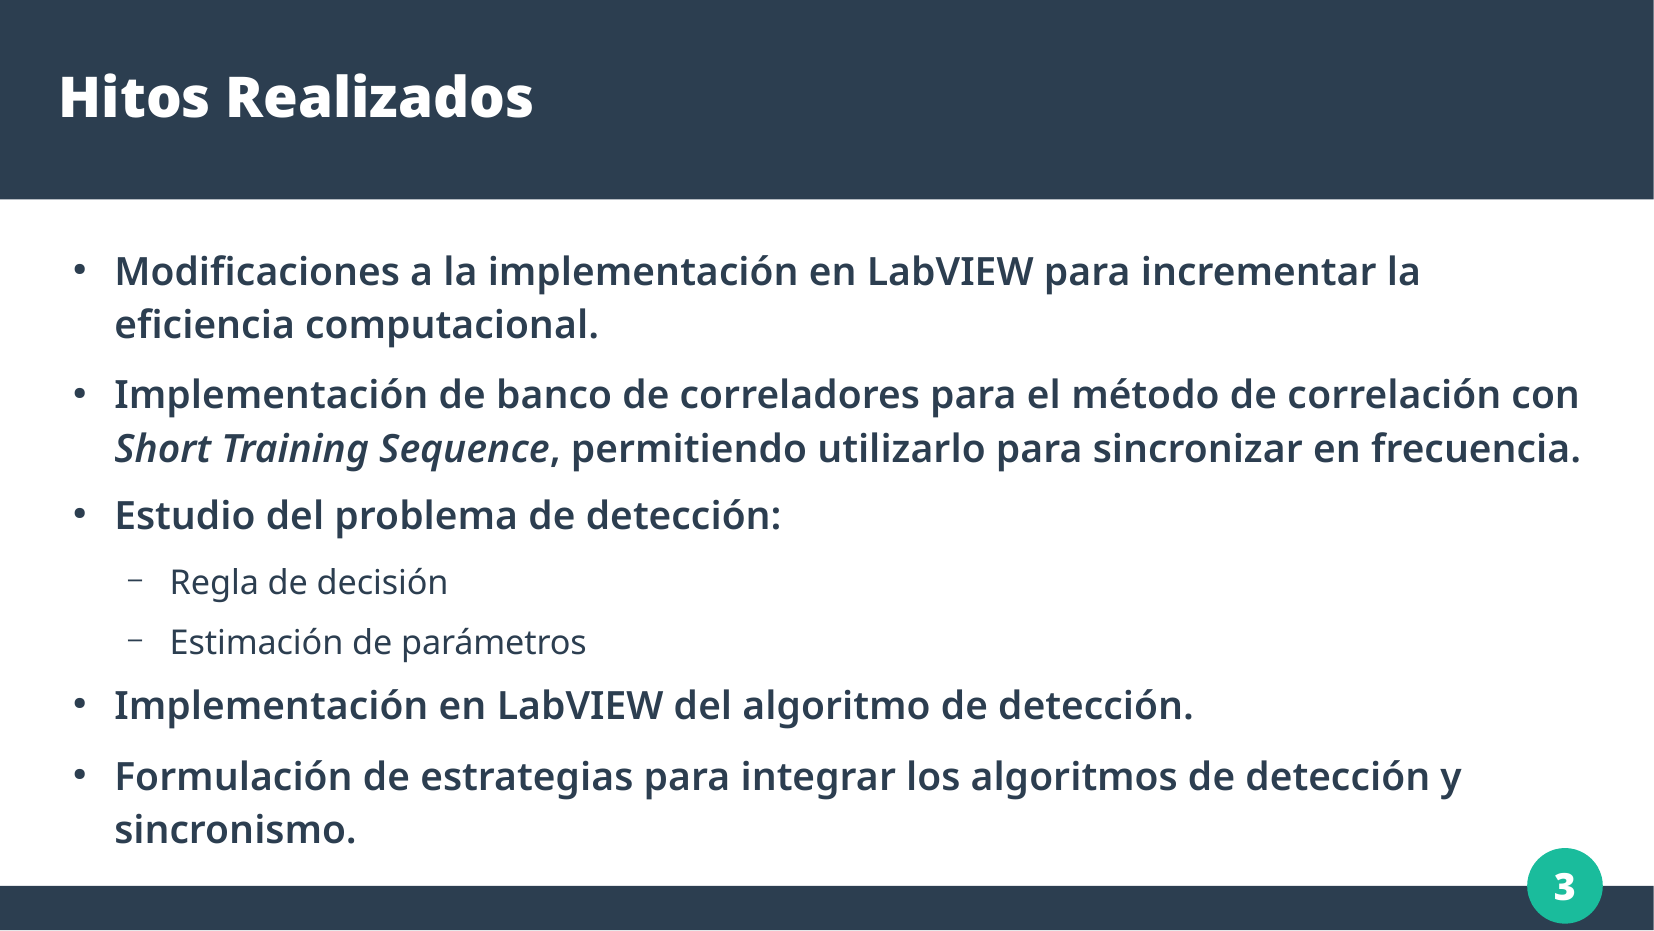

# Hitos Realizados
Modificaciones a la implementación en LabVIEW para incrementar la eficiencia computacional.
Implementación de banco de correladores para el método de correlación con Short Training Sequence, permitiendo utilizarlo para sincronizar en frecuencia.
Estudio del problema de detección:
Regla de decisión
Estimación de parámetros
Implementación en LabVIEW del algoritmo de detección.
Formulación de estrategias para integrar los algoritmos de detección y sincronismo.